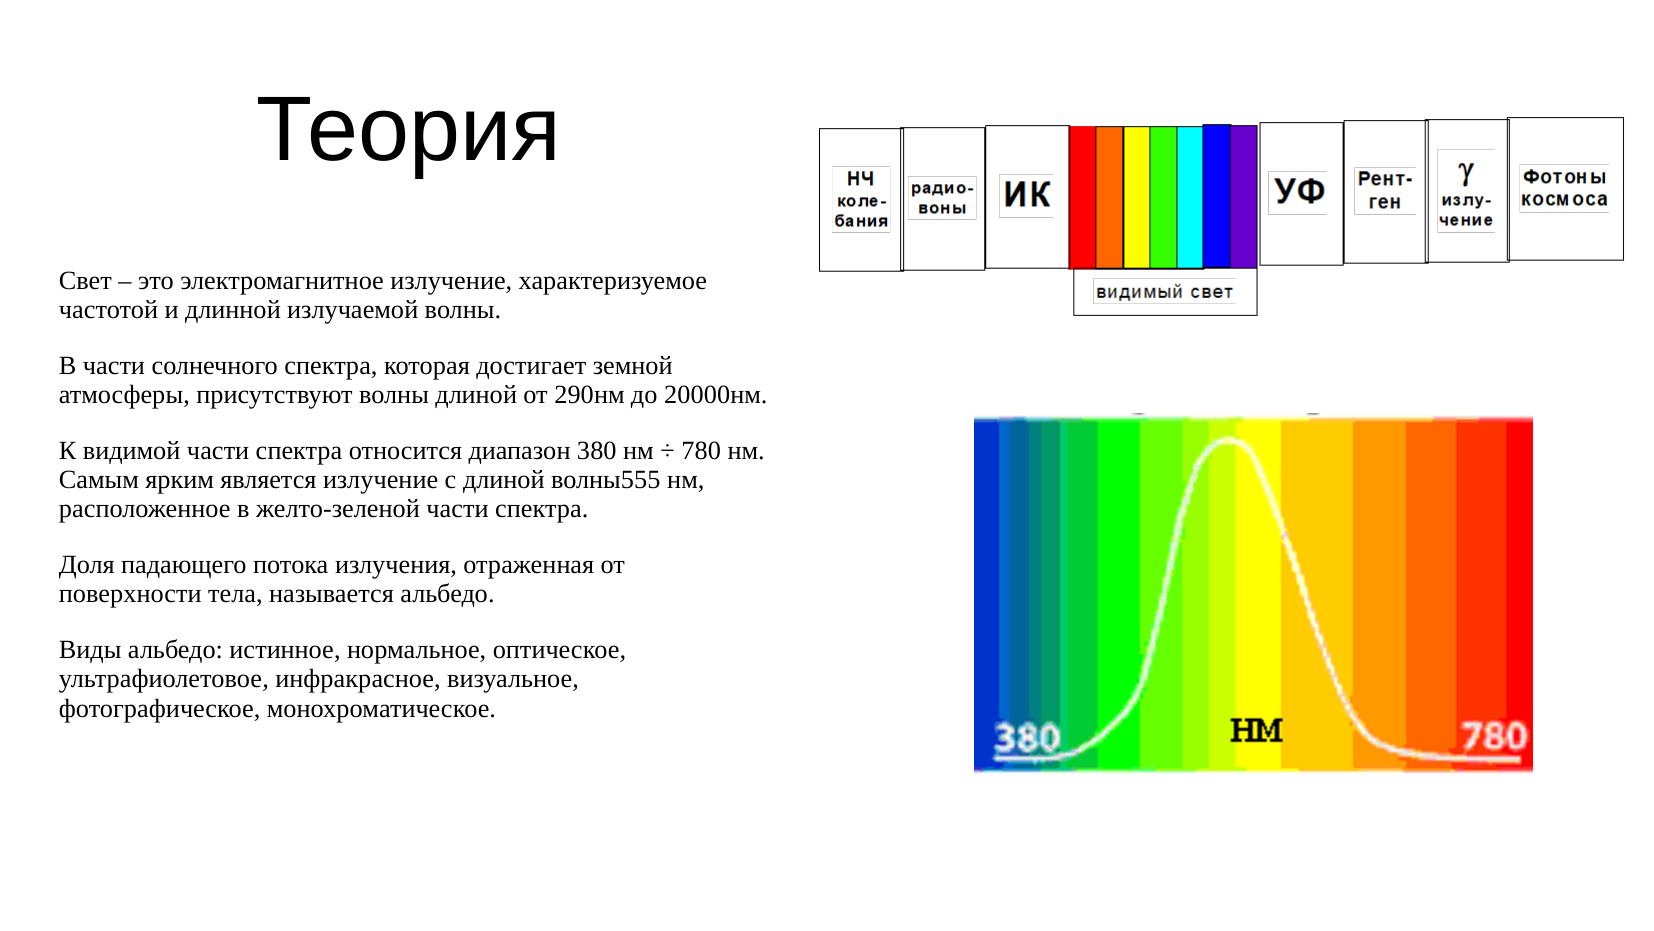

# Теория
Свет – это электромагнитное излучение, характеризуемое частотой и длинной излучаемой волны.
В части солнечного спектра, которая достигает земной атмосферы, присутствуют волны длиной от 290нм до 20000нм.
К видимой части спектра относится диапазон 380 нм ÷ 780 нм. Самым ярким является излучение с длиной волны555 нм, расположенное в желто-зеленой части спектра.
Доля падающего потока излучения, отраженная от поверхности тела, называется альбедо.
Виды альбедо: истинное, нормальное, оптическое, ультрафиолетовое, инфракрасное, визуальное, фотографическое, монохроматическое.